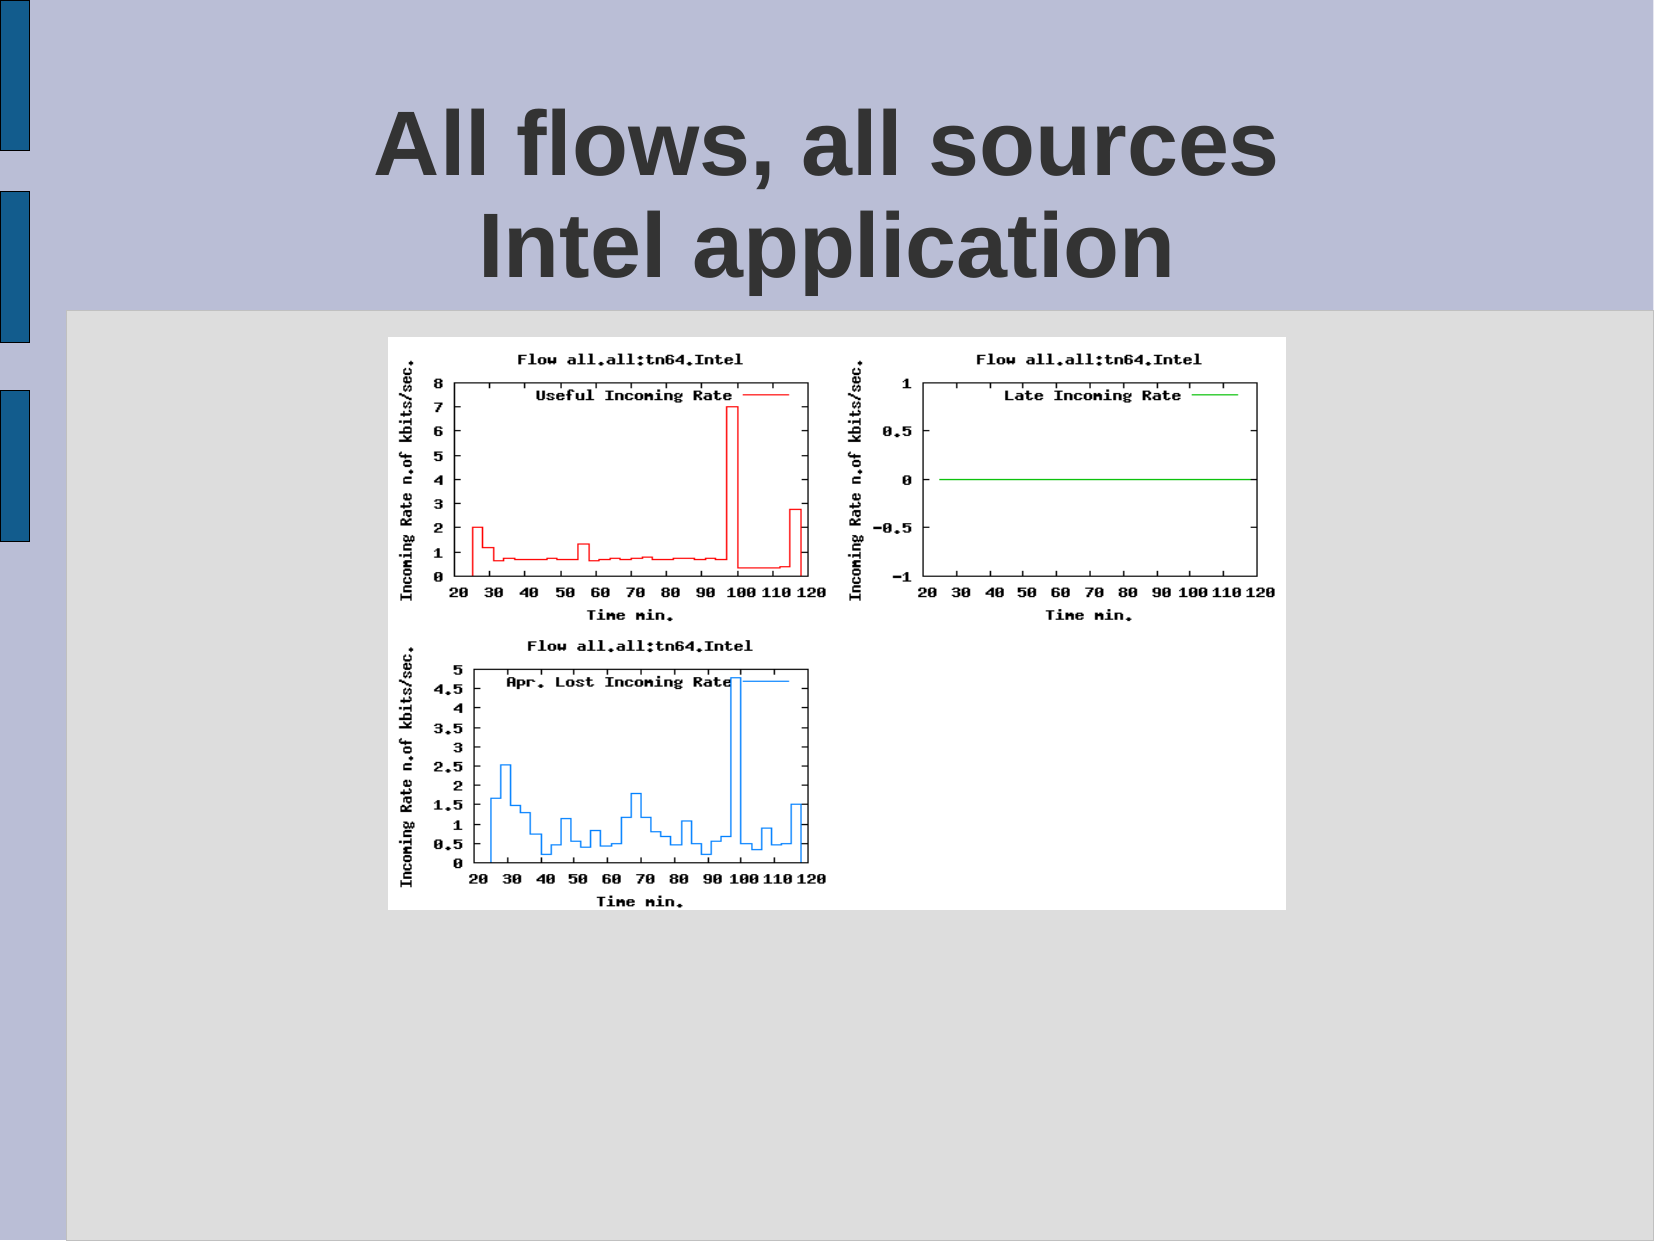

# All flows, all sources Intel application